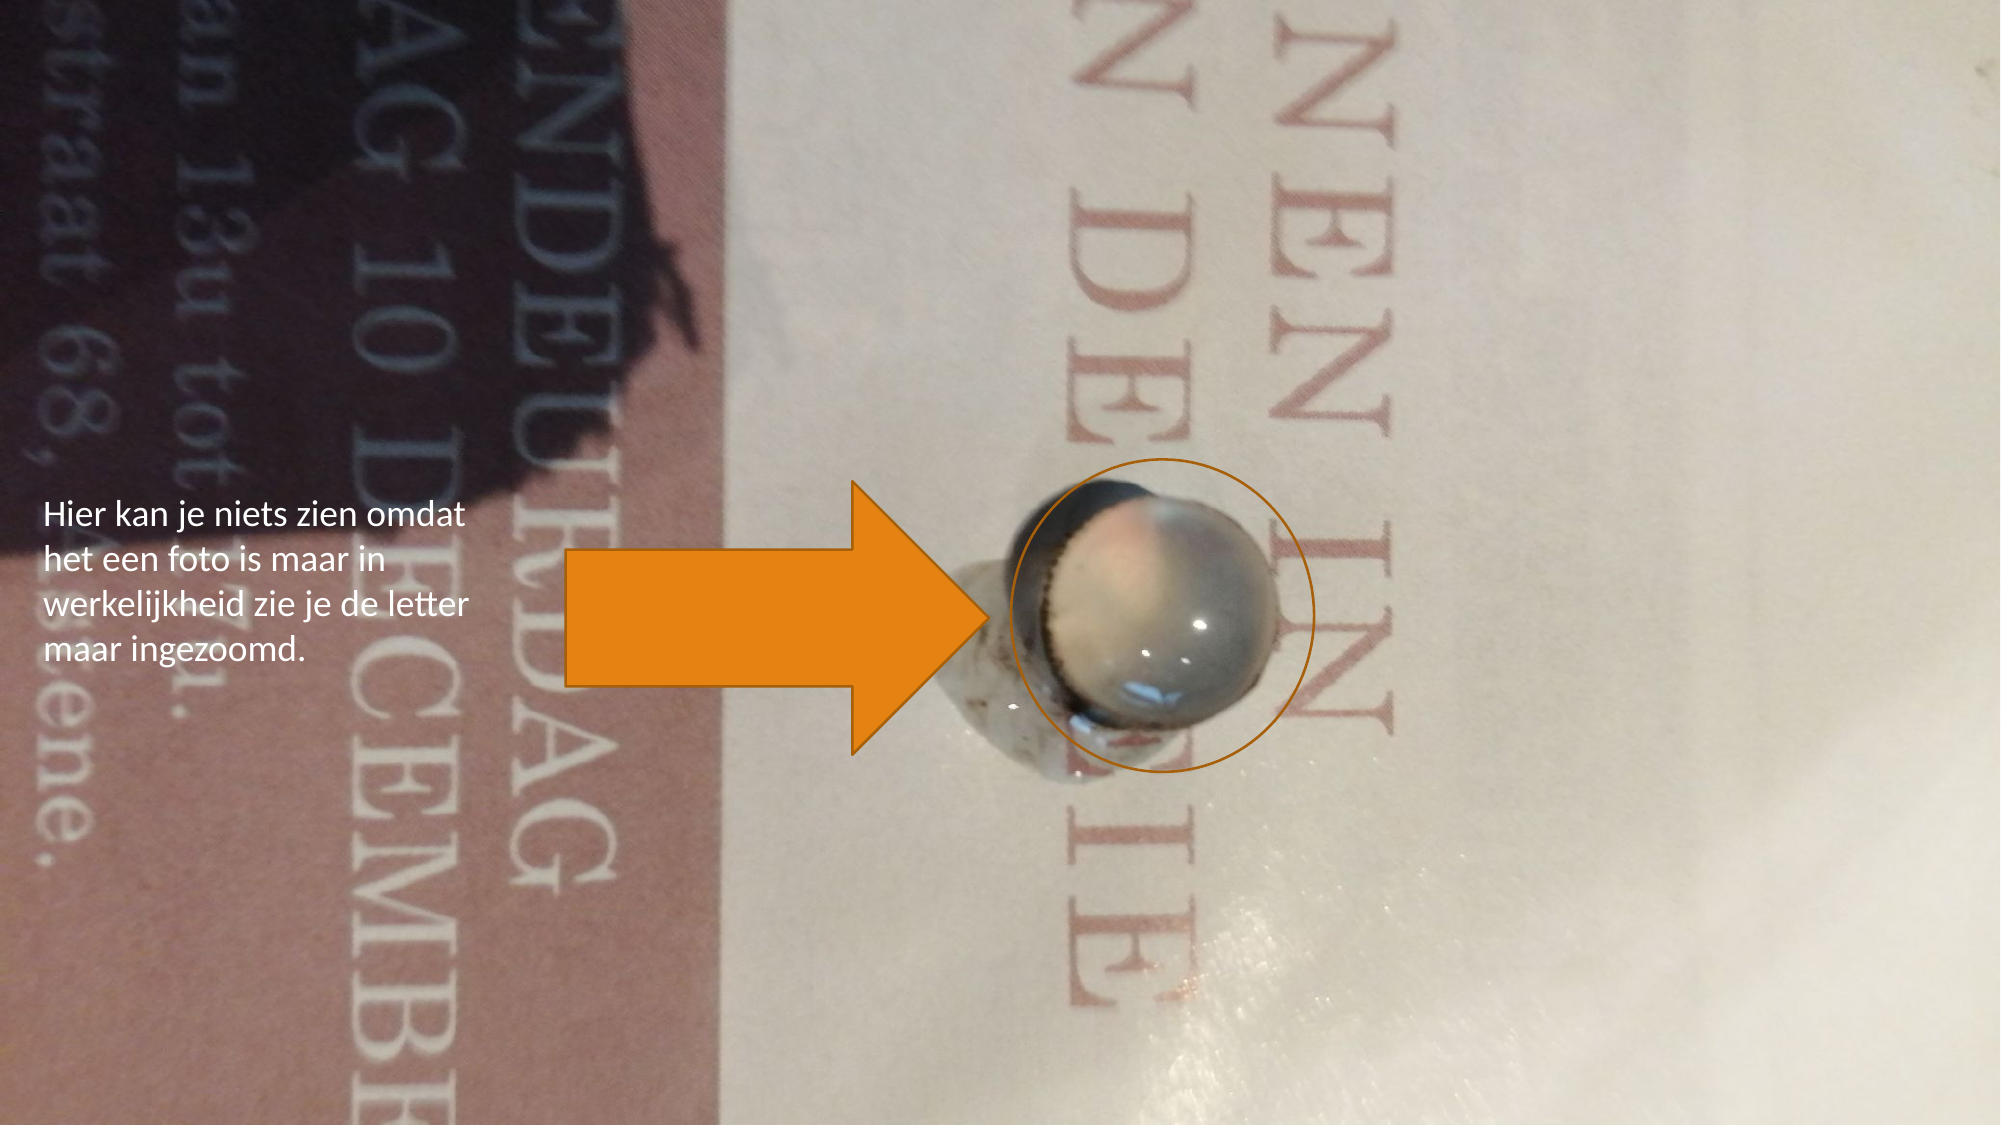

Hier kan je niets zien omdat het een foto is maar in werkelijkheid zie je de letter maar ingezoomd.